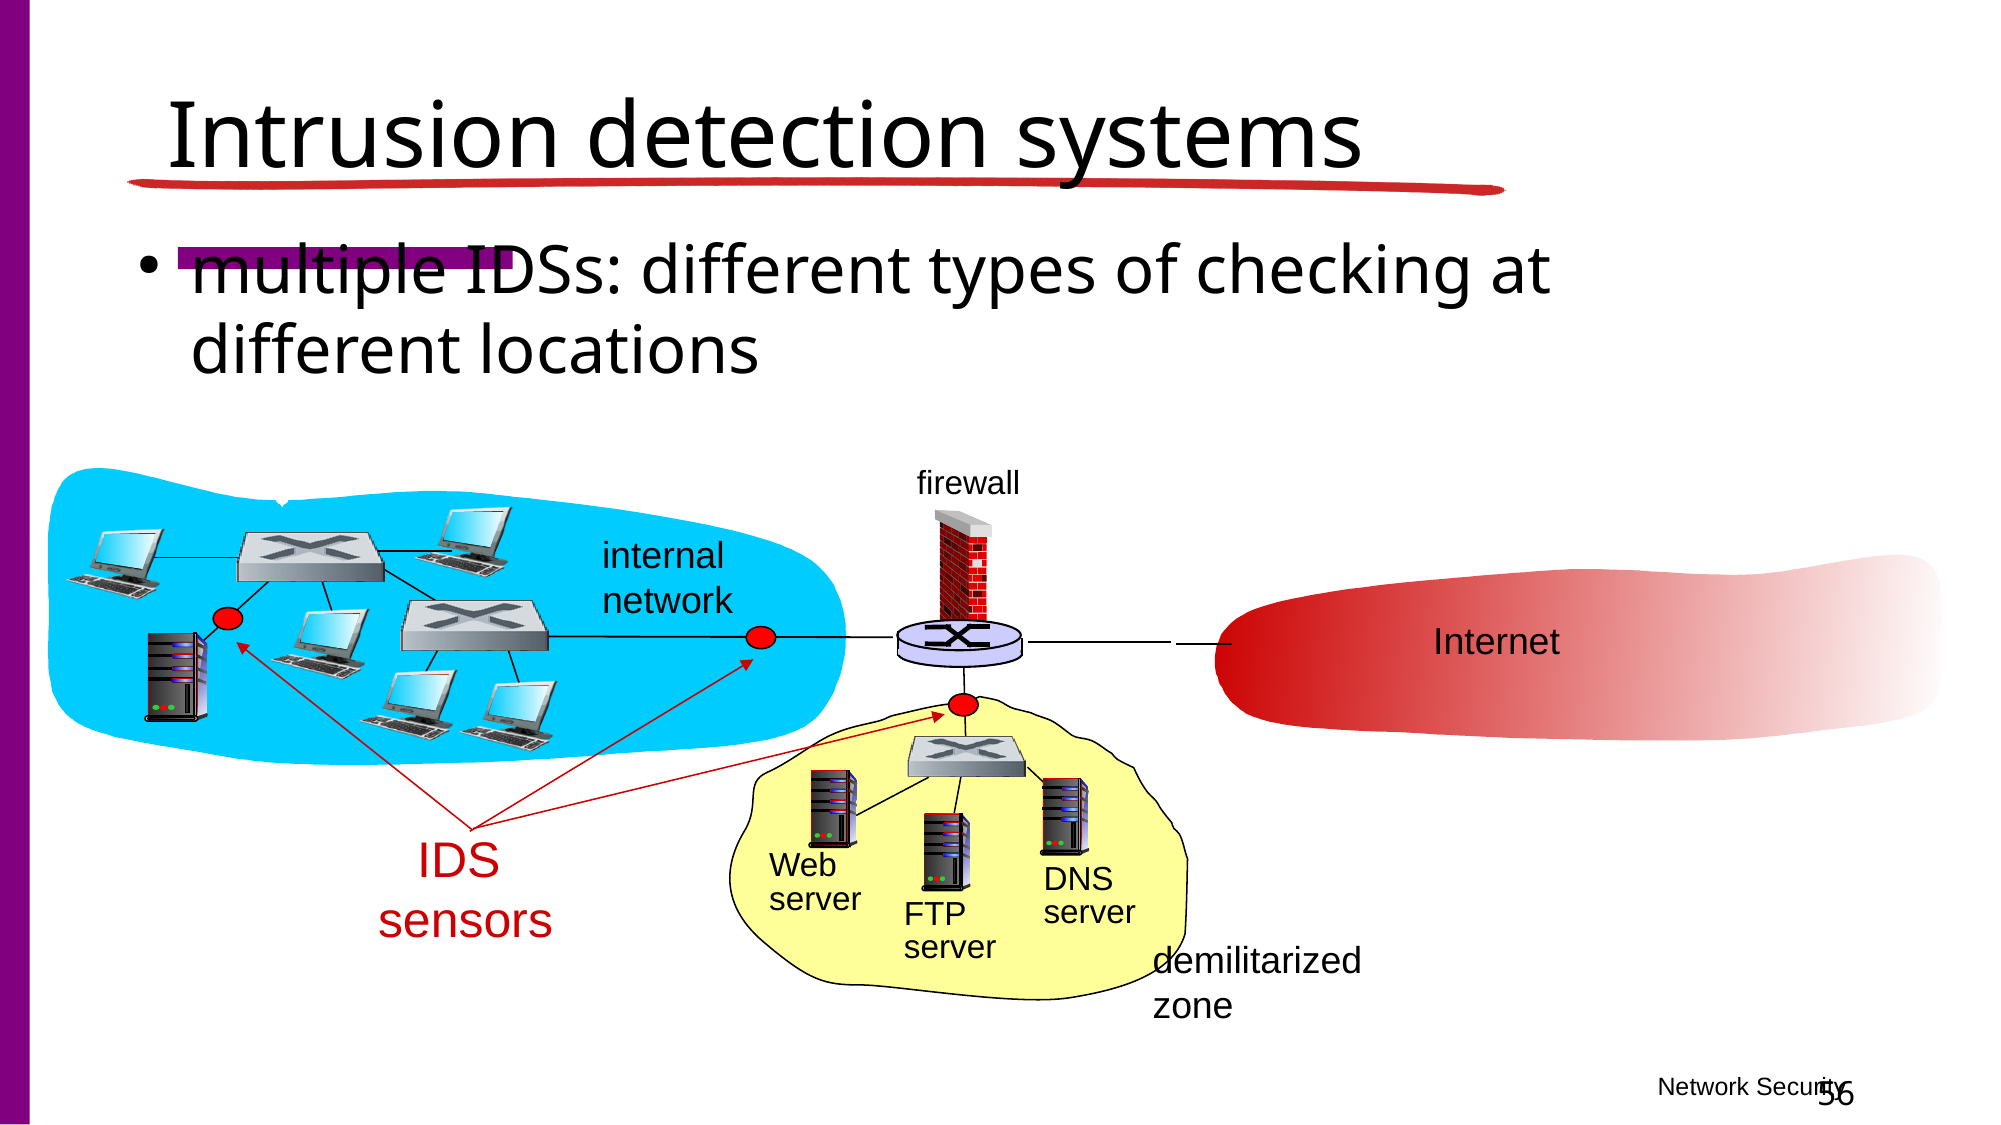

# Intrusion detection systems
multiple IDSs: different types of checking at different locations
firewall
internal
network
Internet
IDS
sensors
Web
server
DNS
server
FTP
server
demilitarized
zone
Network Security